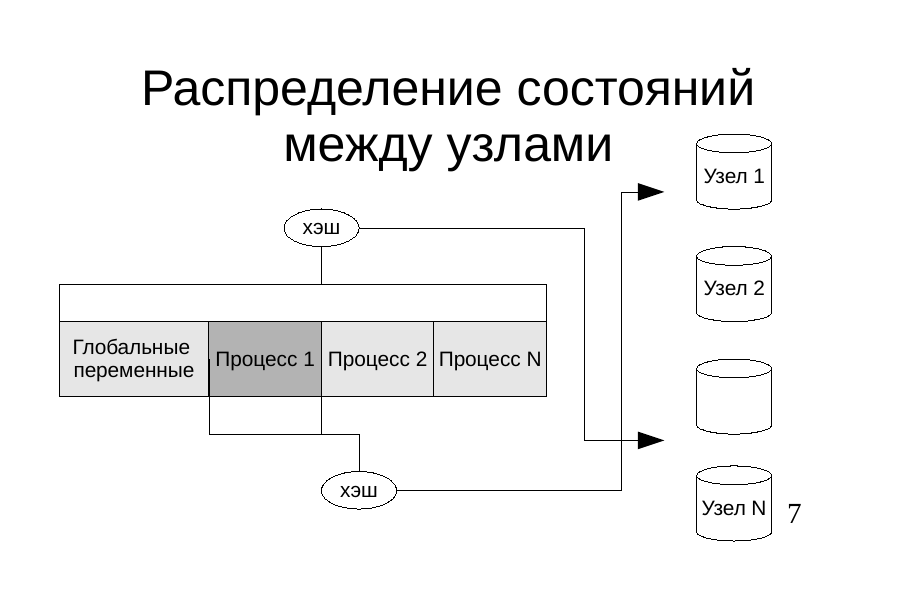

# Распределение состояний между узлами
Узел 1
хэш
Узел 2
Глобальные
переменные
Процесс 1
Процесс 2
Процесс N
Узел N
хэш
7